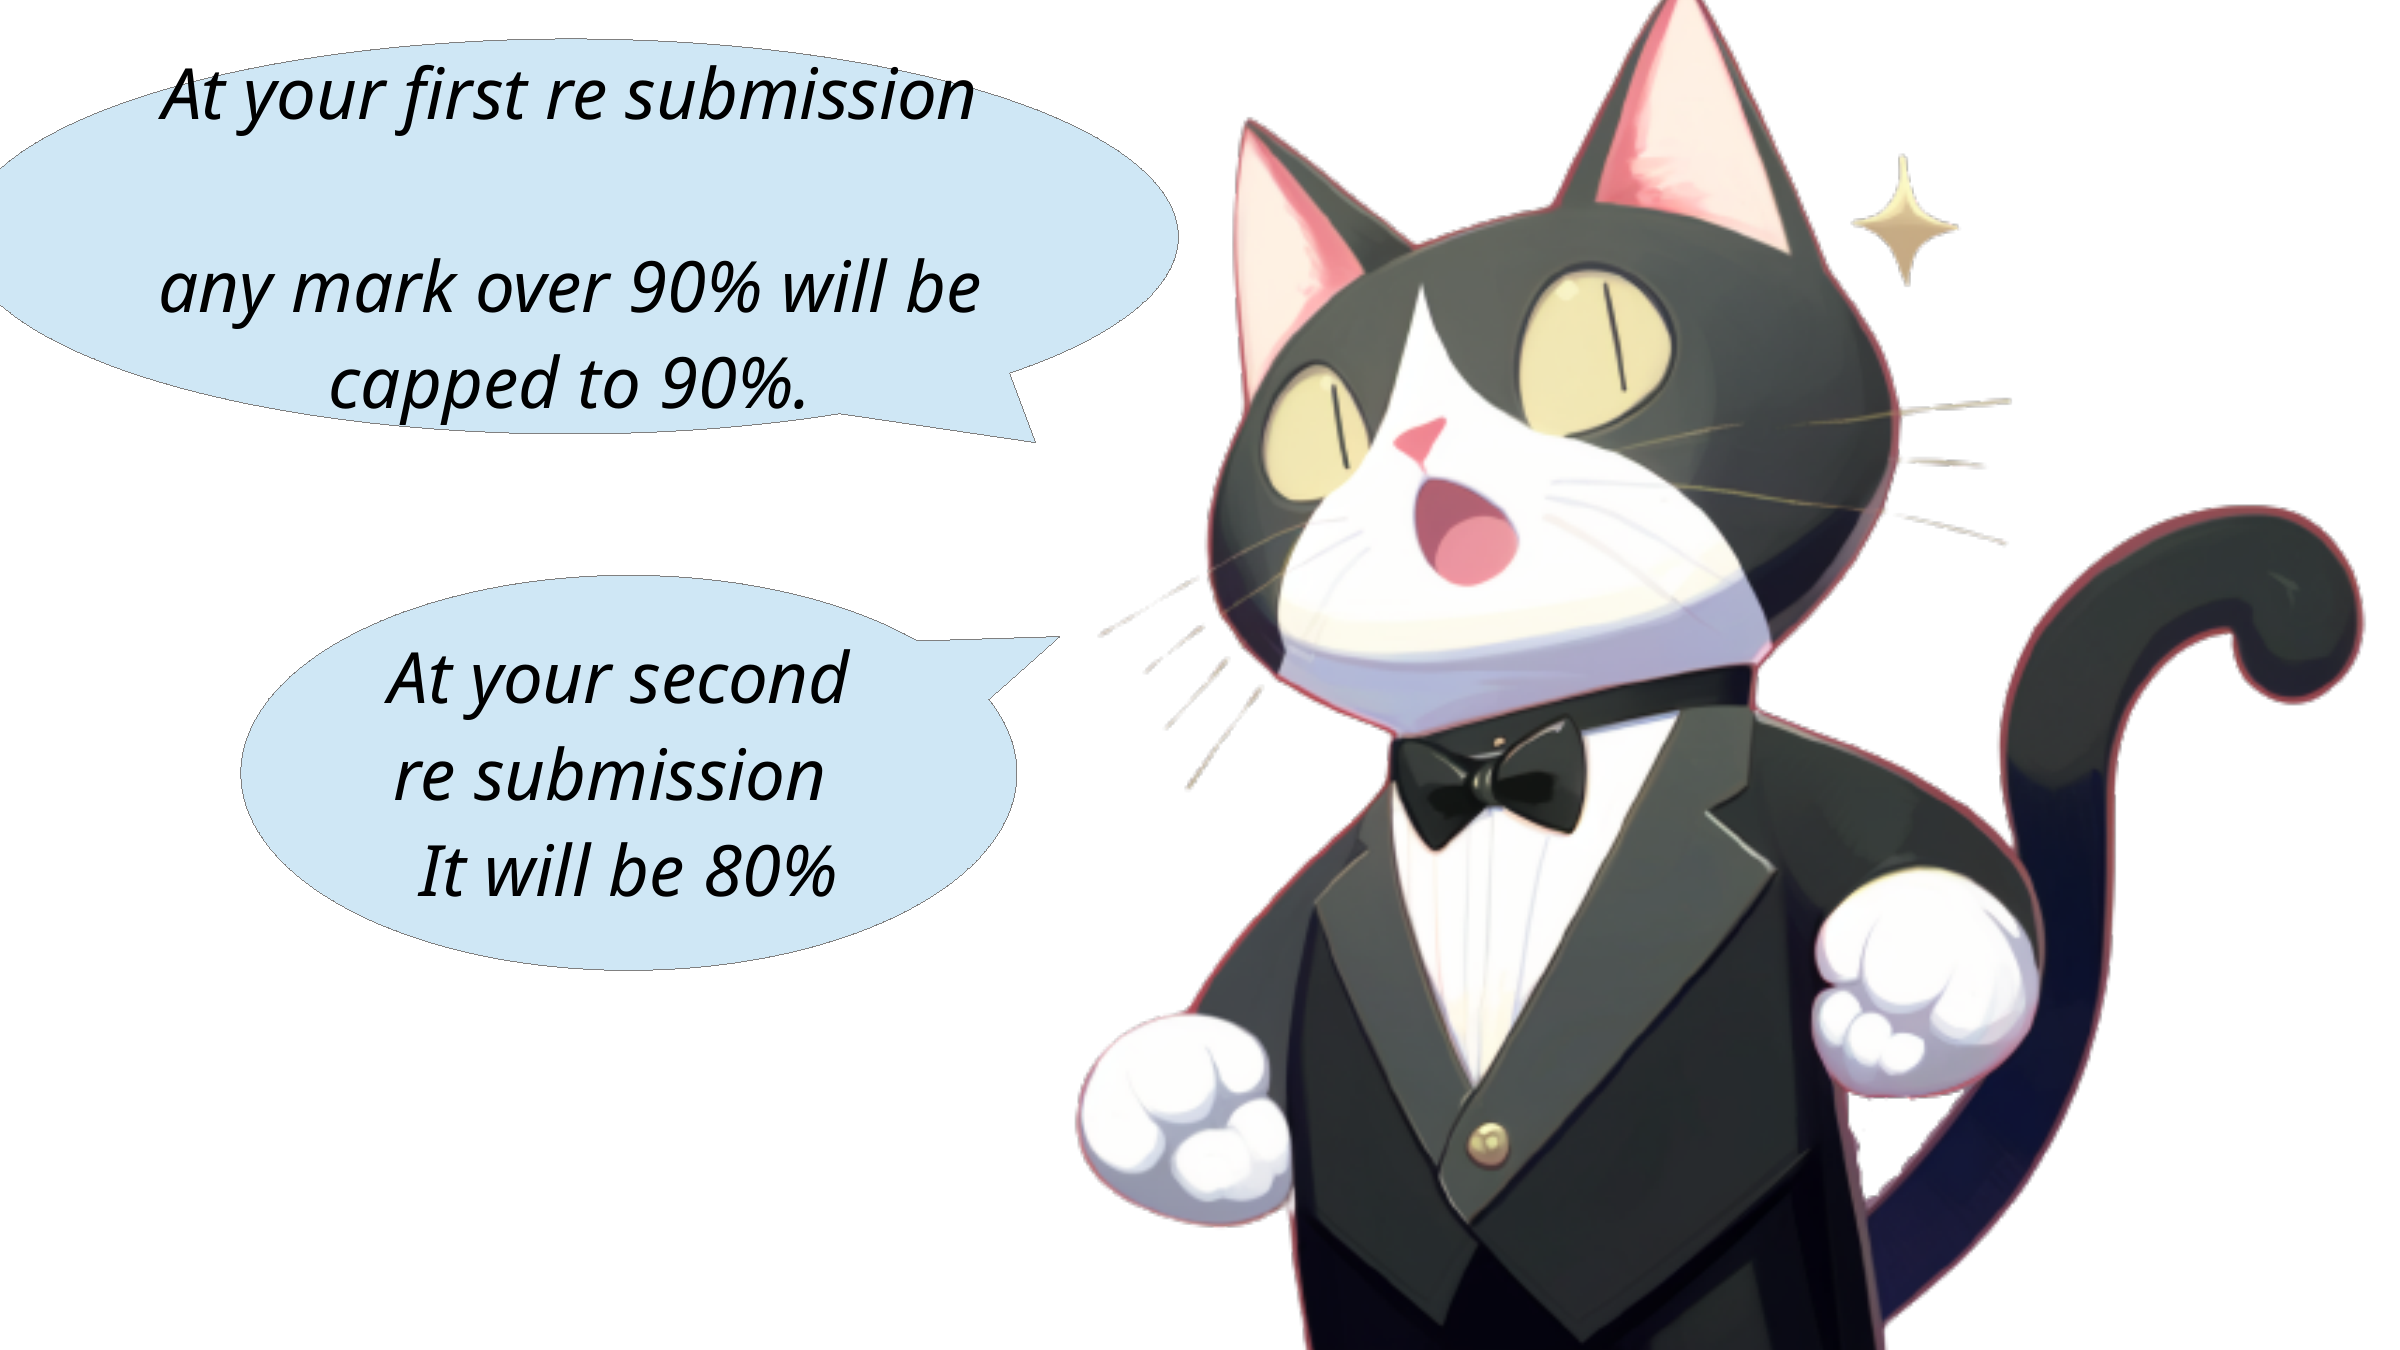

At your first re submission
any mark over 90% will be capped to 90%.
At your second
re submission
It will be 80%